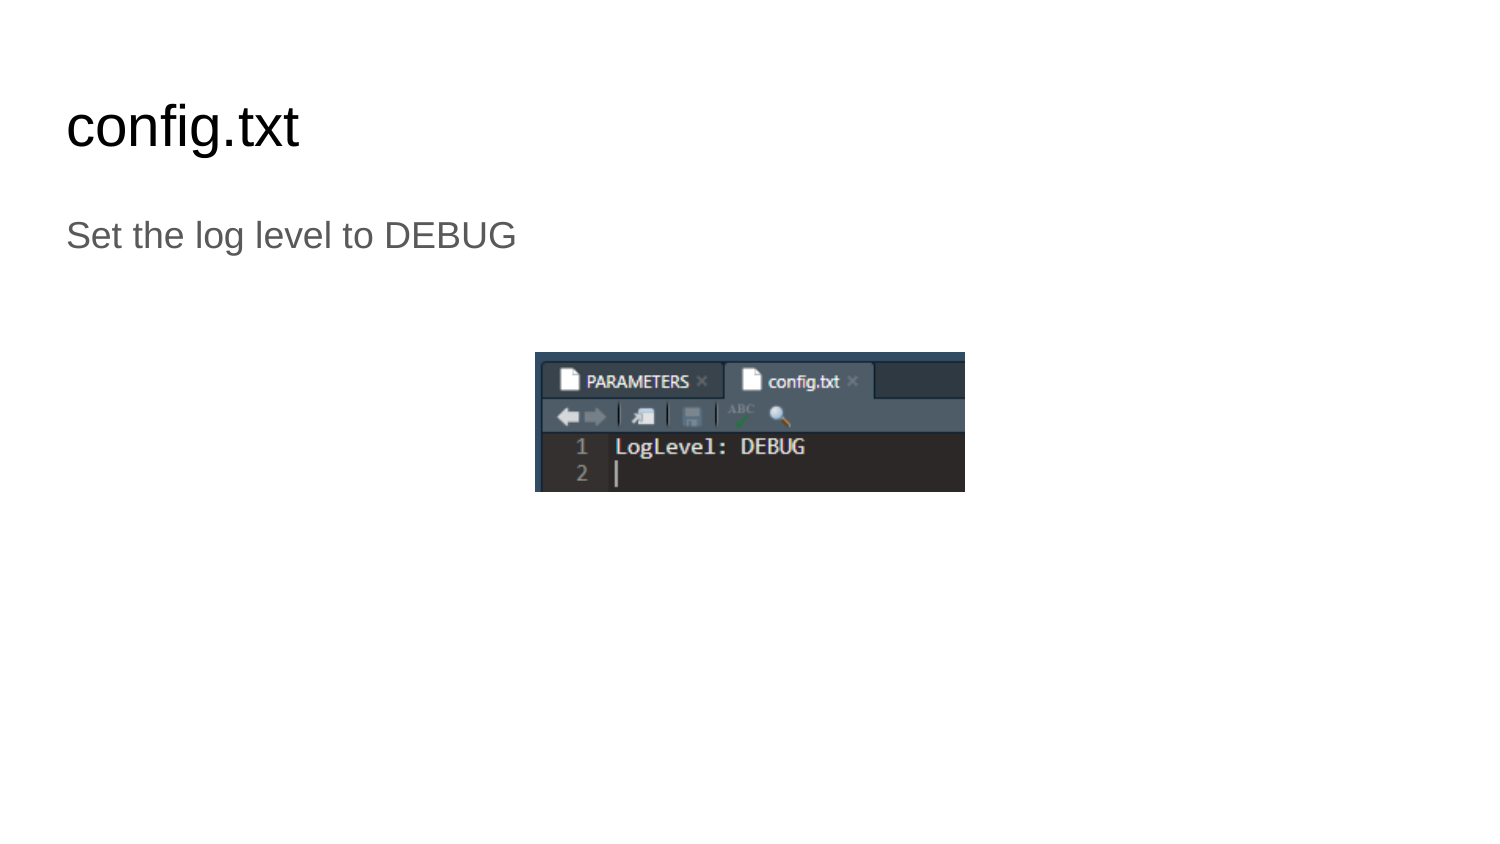

# config.txt
Set the log level to DEBUG